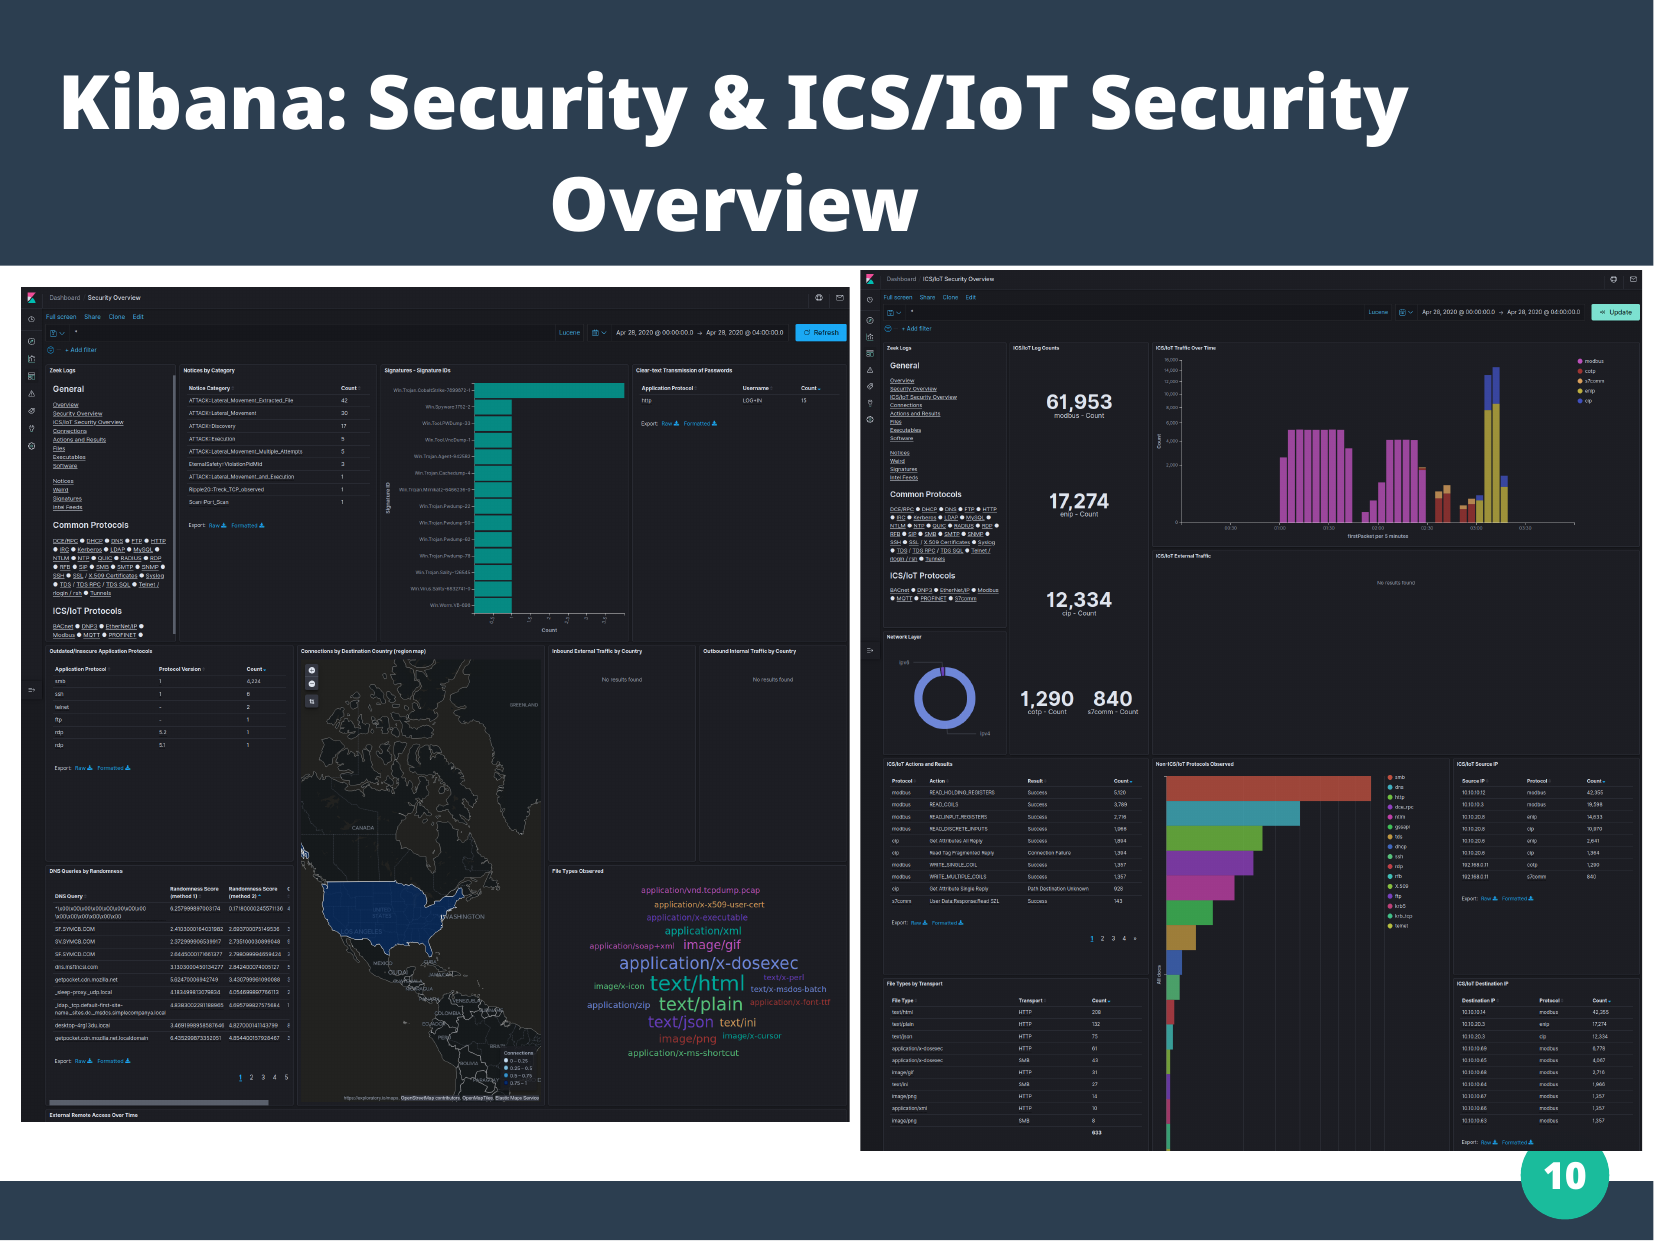

# Kibana: Security & ICS/IoT Security Overview
10